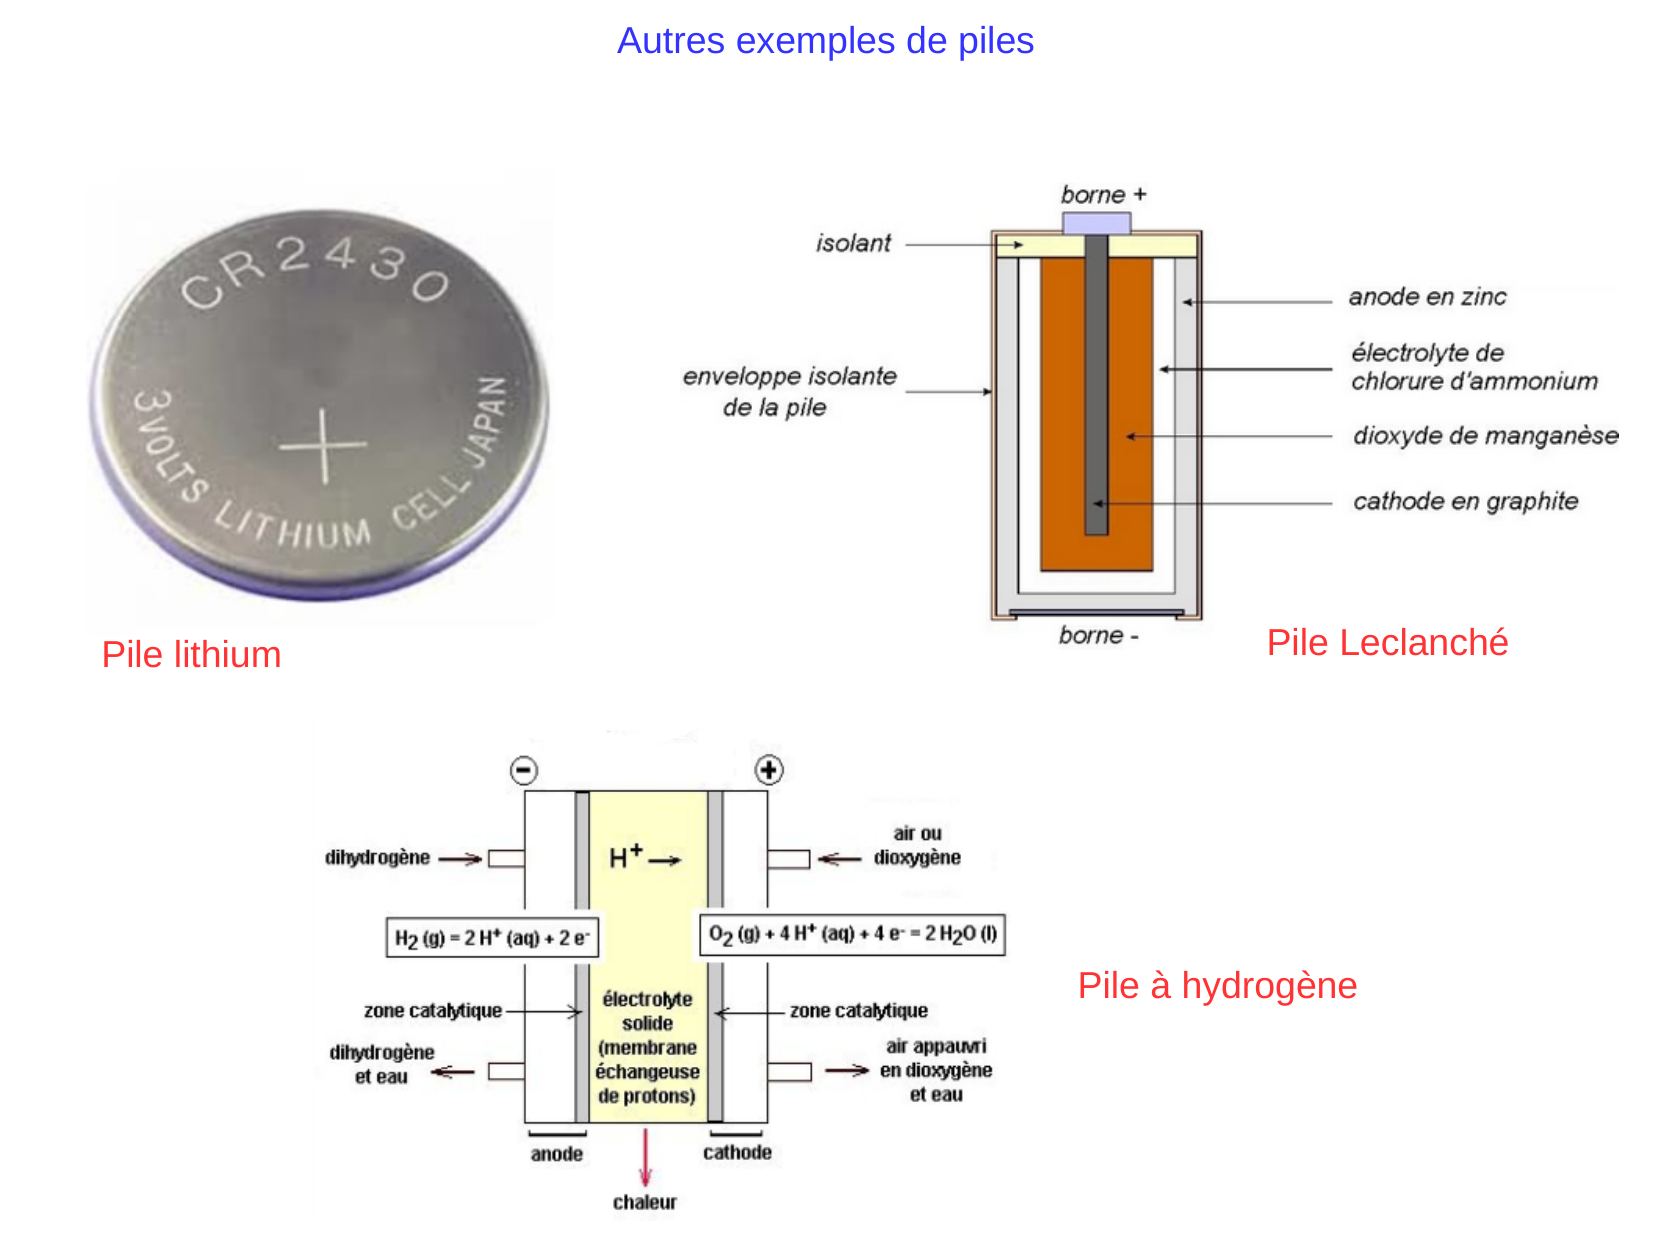

Autres exemples de piles
Pile Leclanché
Pile lithium
Pile à hydrogène